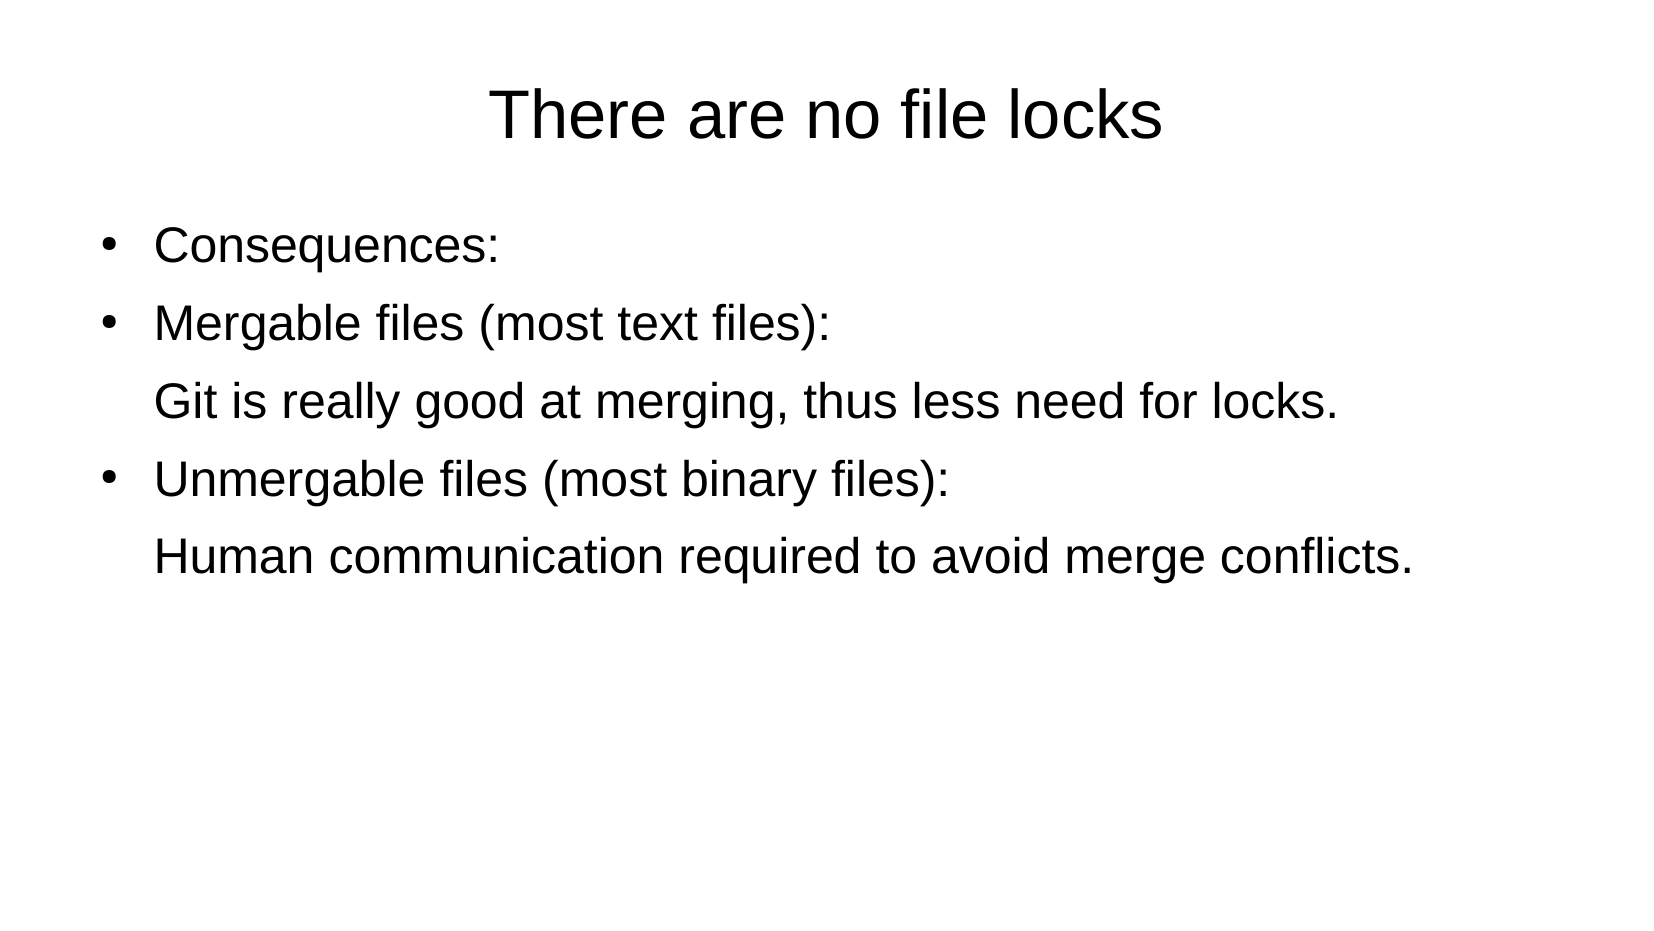

# There are no file locks
Consequences:
Mergable files (most text files):
Git is really good at merging, thus less need for locks.
Unmergable files (most binary files):
Human communication required to avoid merge conflicts.